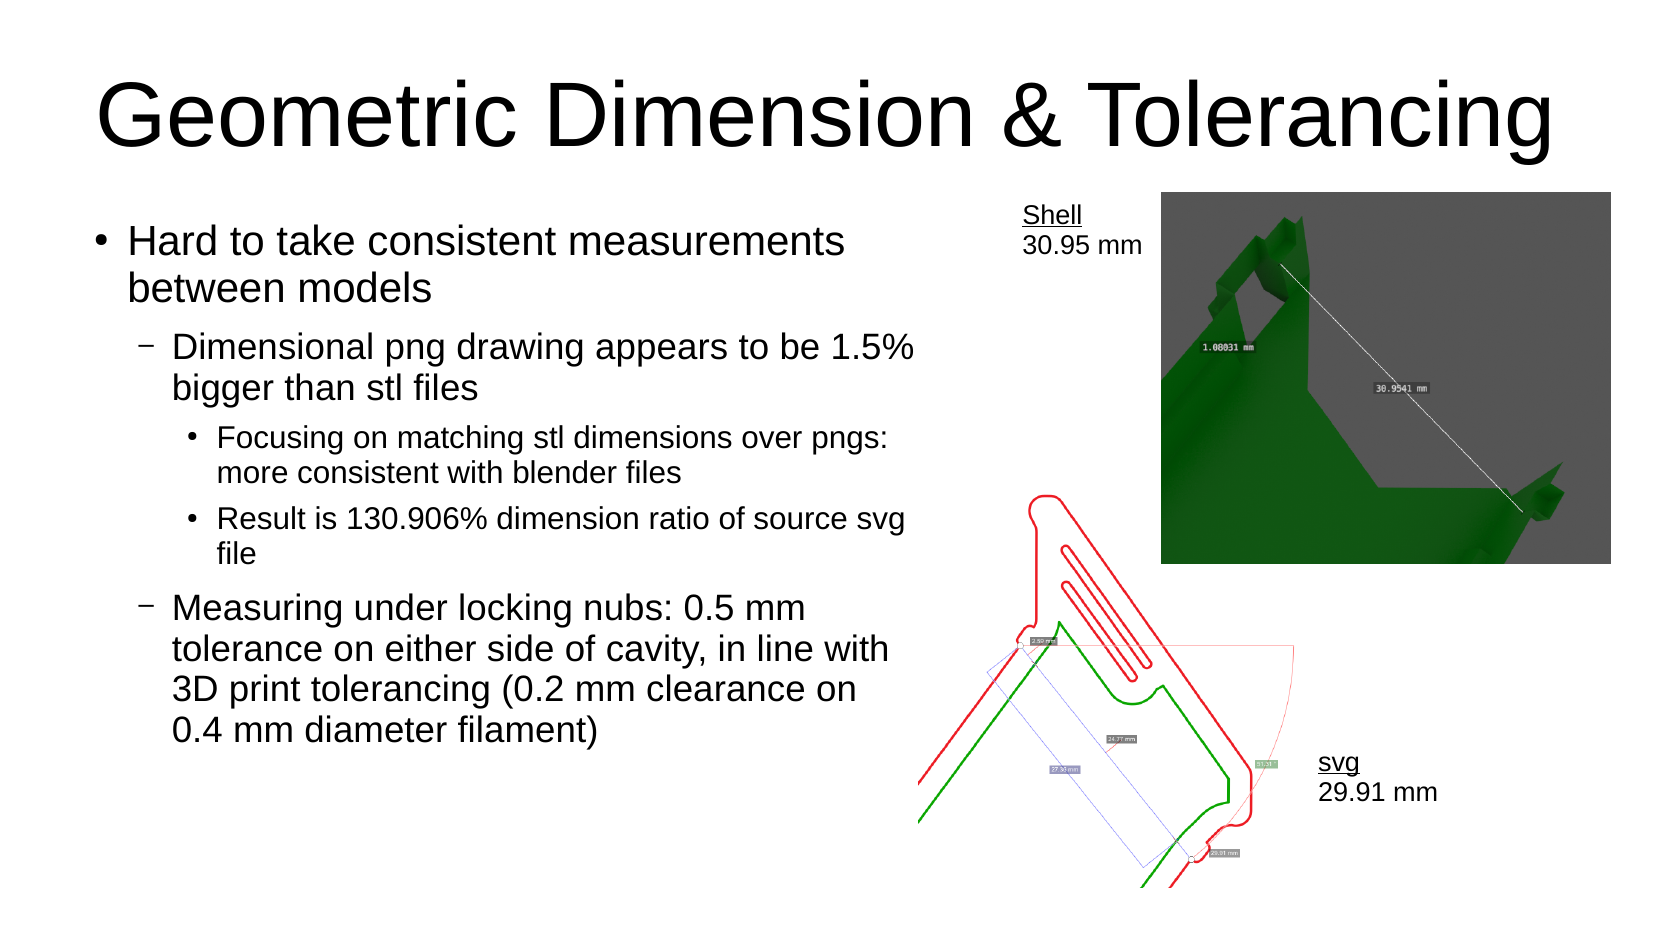

# Geometric Dimension & Tolerancing
Shell
30.95 mm
Hard to take consistent measurements between models
Dimensional png drawing appears to be 1.5% bigger than stl files
Focusing on matching stl dimensions over pngs: more consistent with blender files
Result is 130.906% dimension ratio of source svg file
Measuring under locking nubs: 0.5 mm tolerance on either side of cavity, in line with 3D print tolerancing (0.2 mm clearance on 0.4 mm diameter filament)
svg
29.91 mm